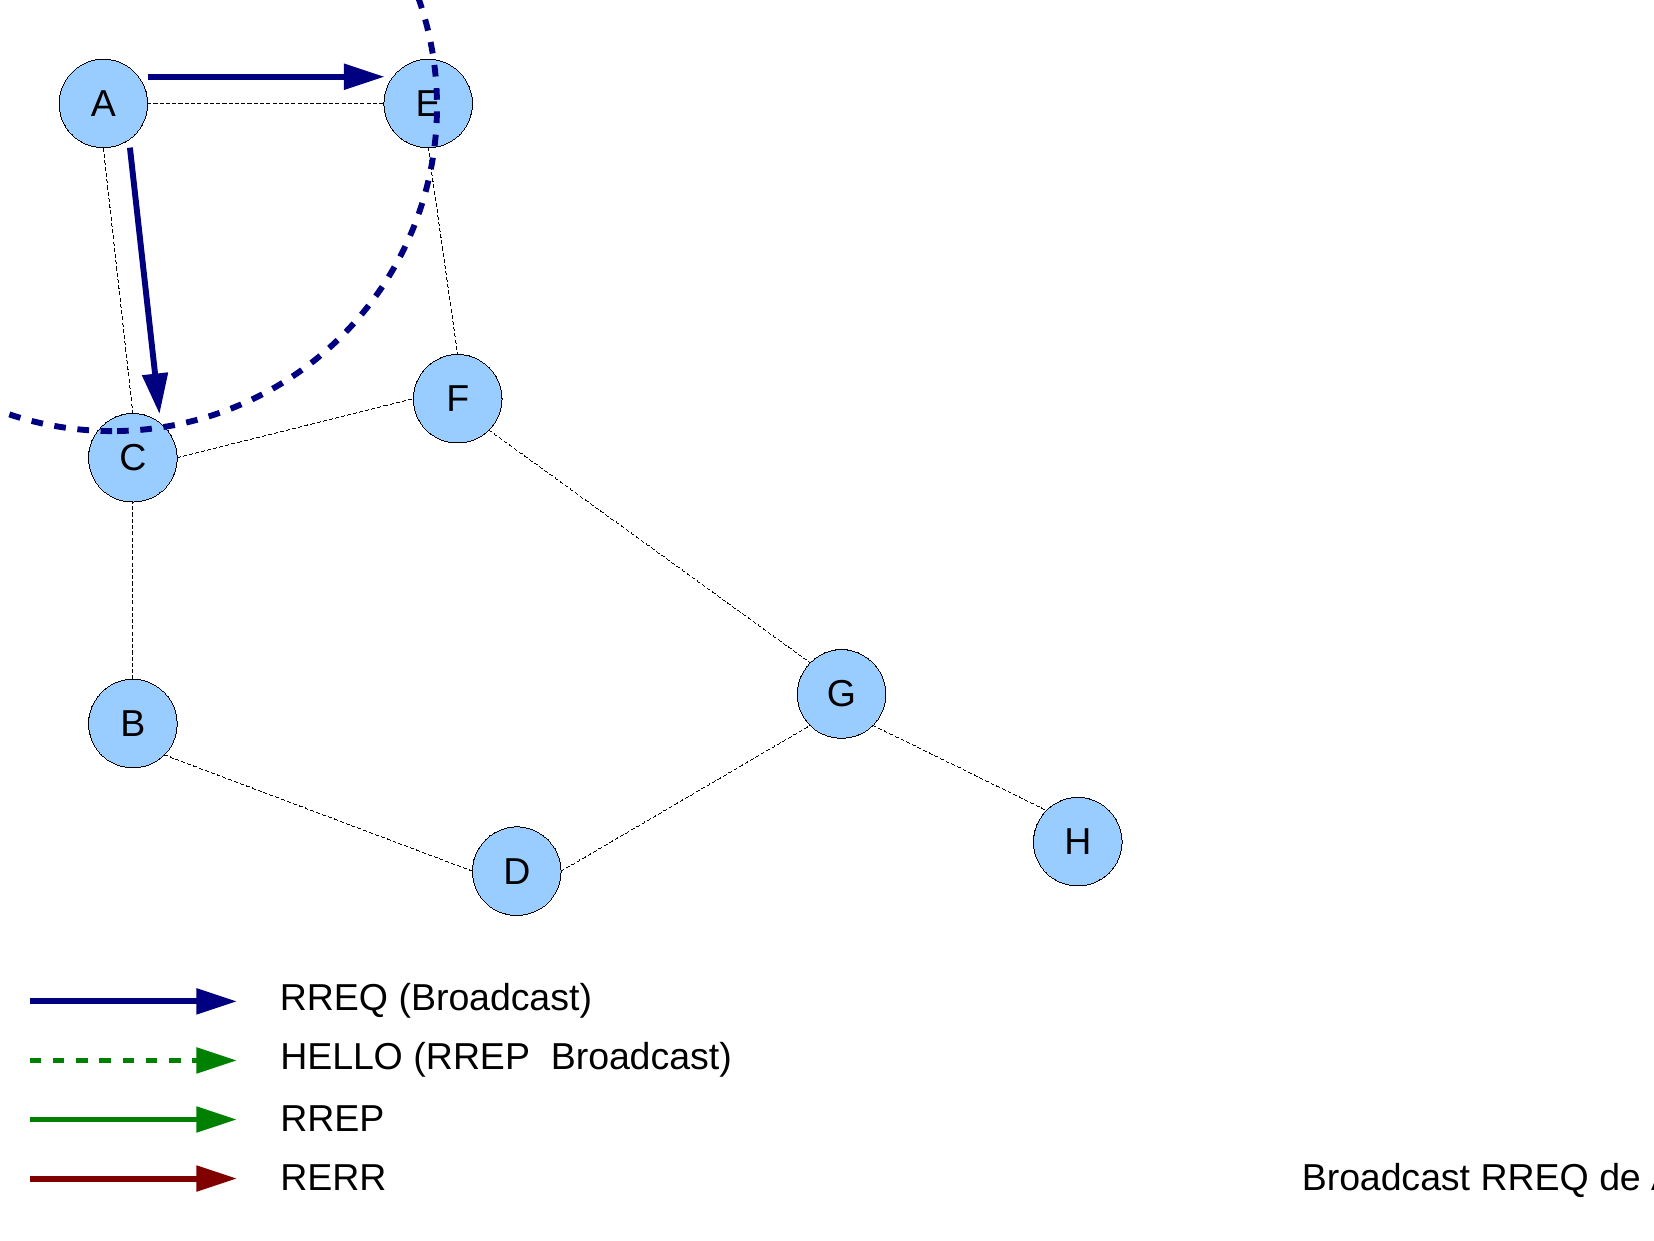

A
E
F
C
G
B
H
D
RREQ (Broadcast)
HELLO (RREP Broadcast)
RREP
RERR
Broadcast RREQ de A